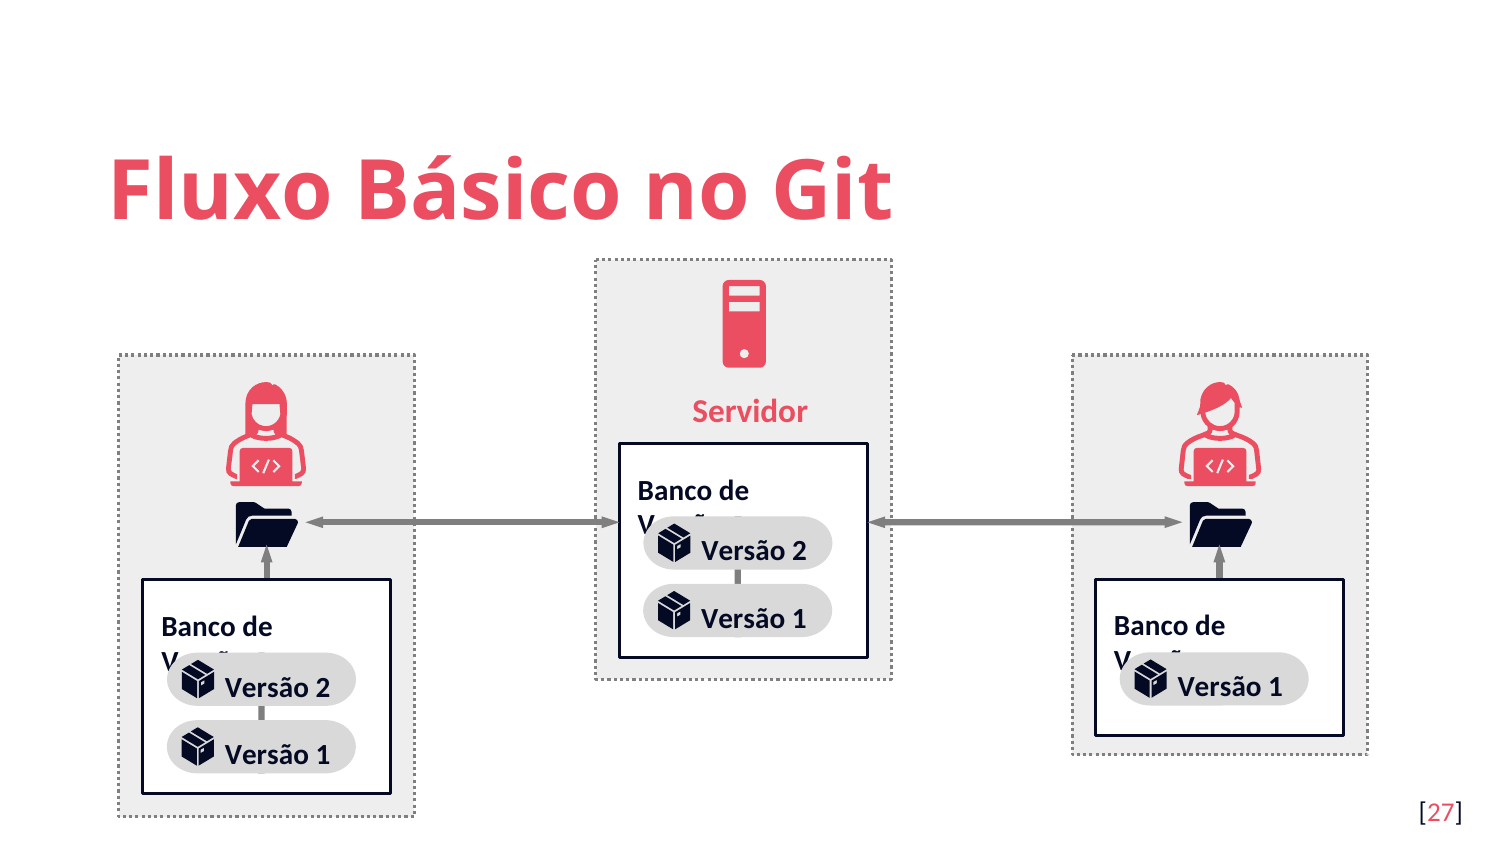

Fluxo Básico no Git
Servidor
Banco de Versões
 Versão 2
 Versão 1
Banco de Versões
 Versão 2
 Versão 1
Banco de Versões
 Versão 1